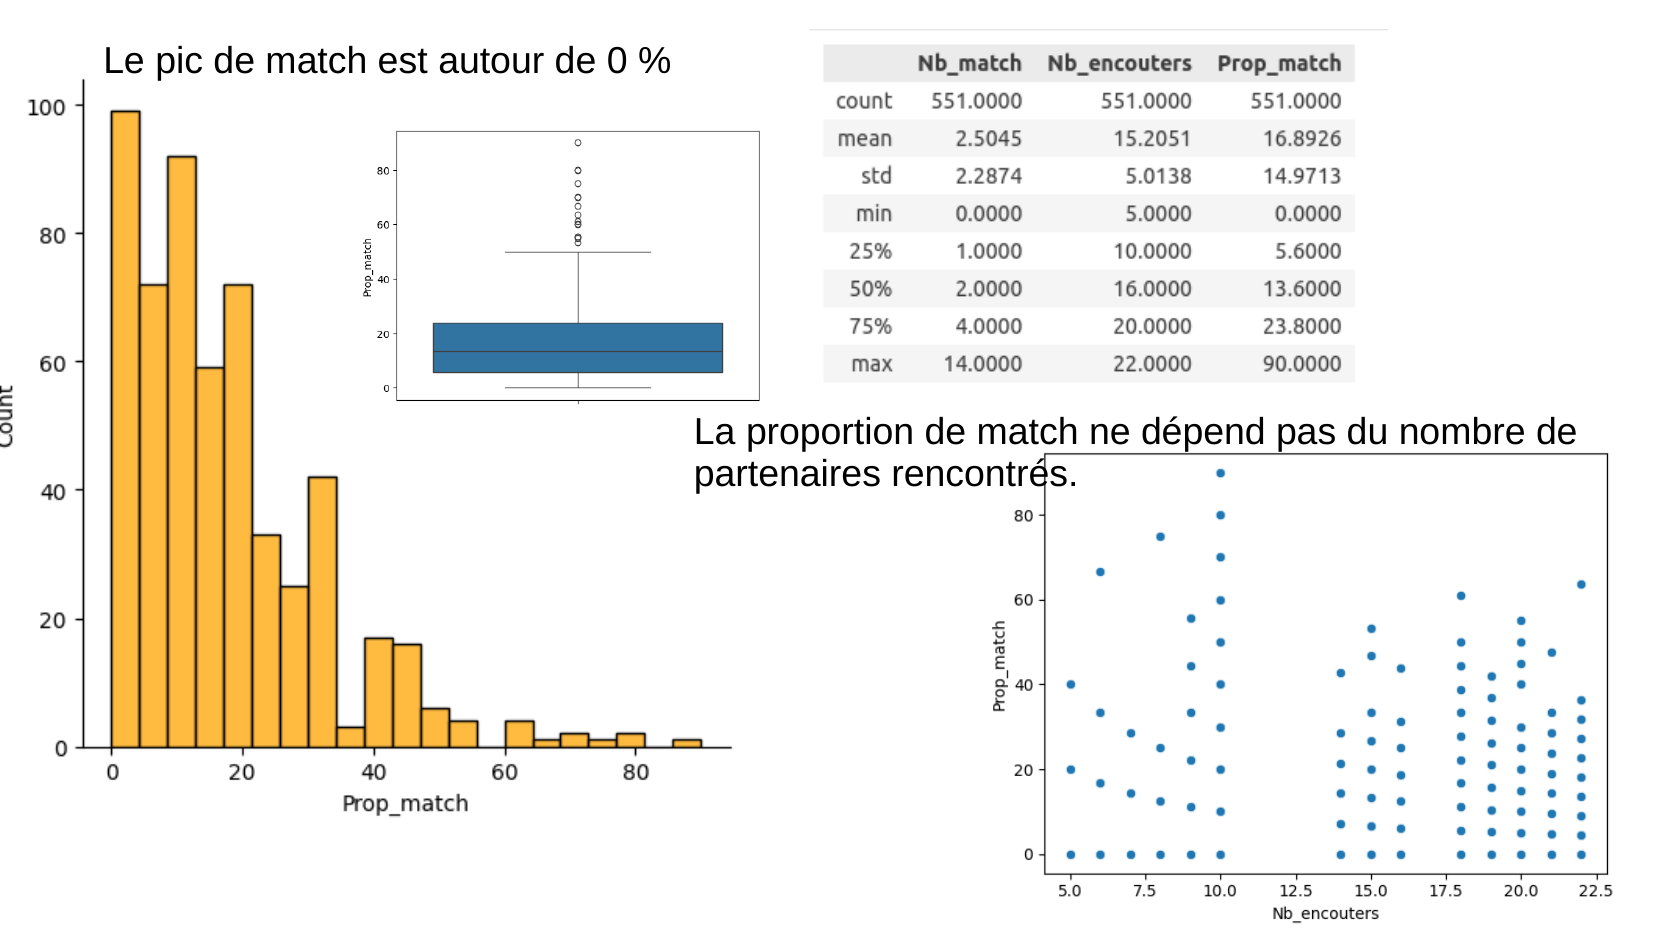

Le pic de match est autour de 0 %
La proportion de match ne dépend pas du nombre de partenaires rencontrés.